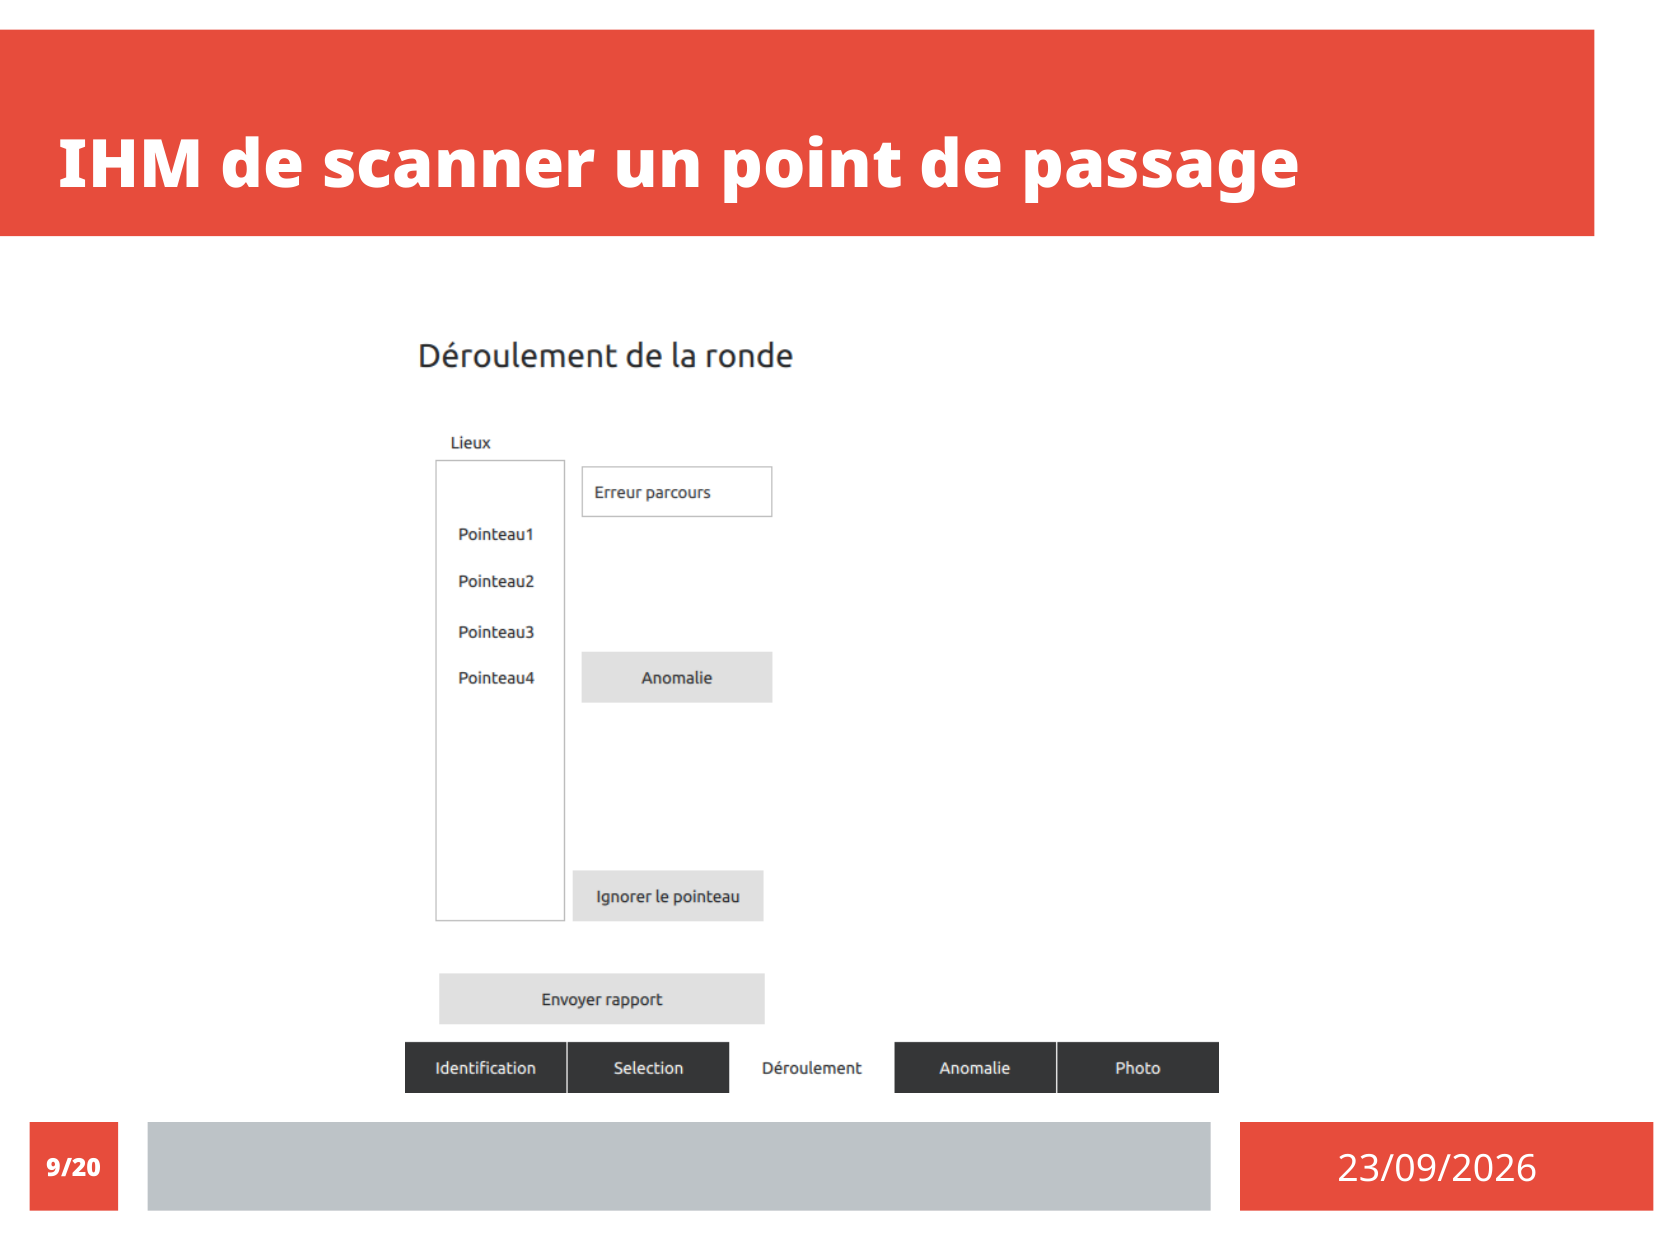

# IHM de scanner un point de passage
9